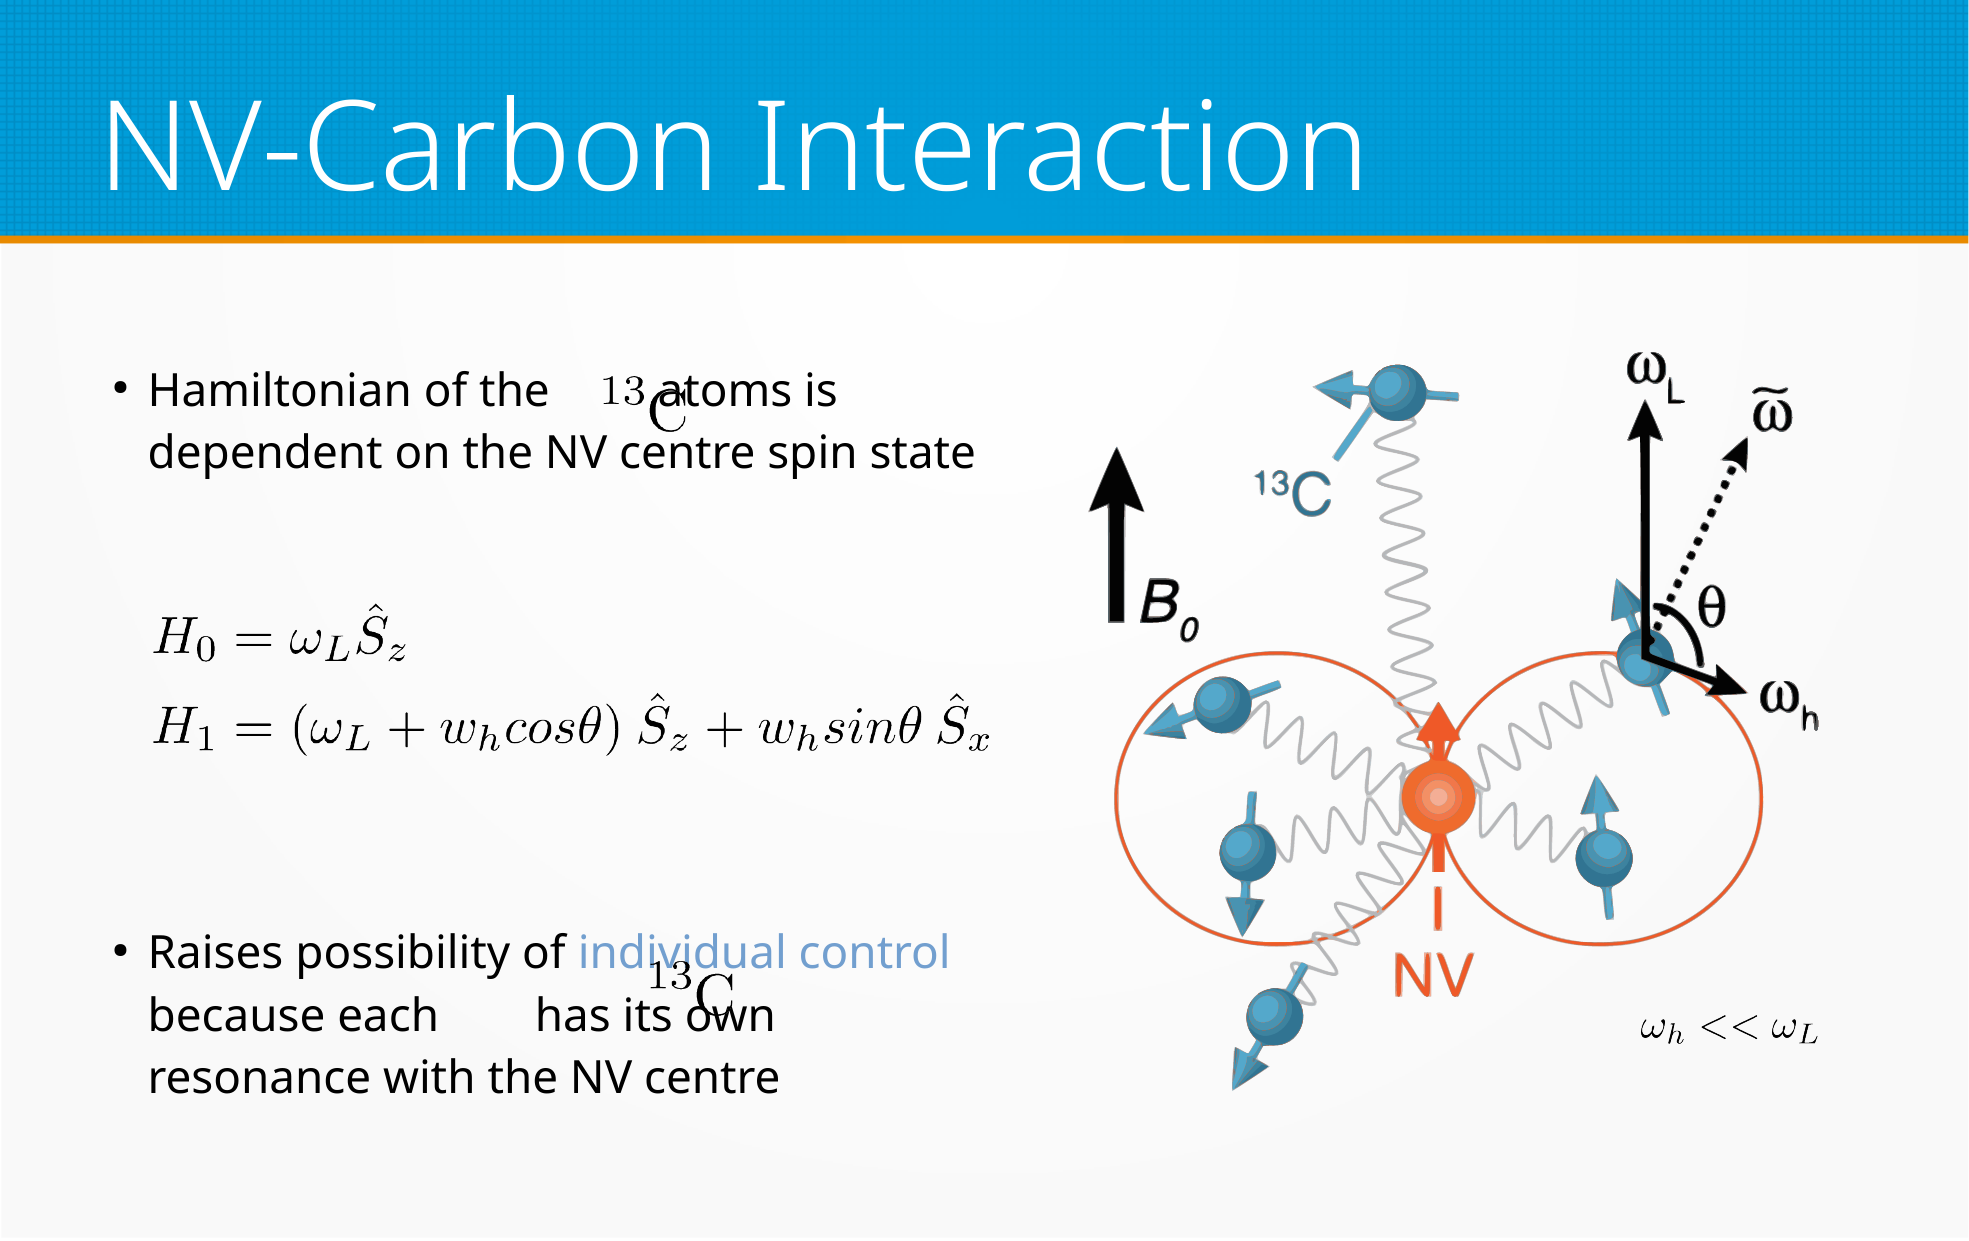

# NV-Carbon Interaction
Hamiltonian of the atoms is dependent on the NV centre spin state
Raises possibility of individual control because each has its own resonance with the NV centre